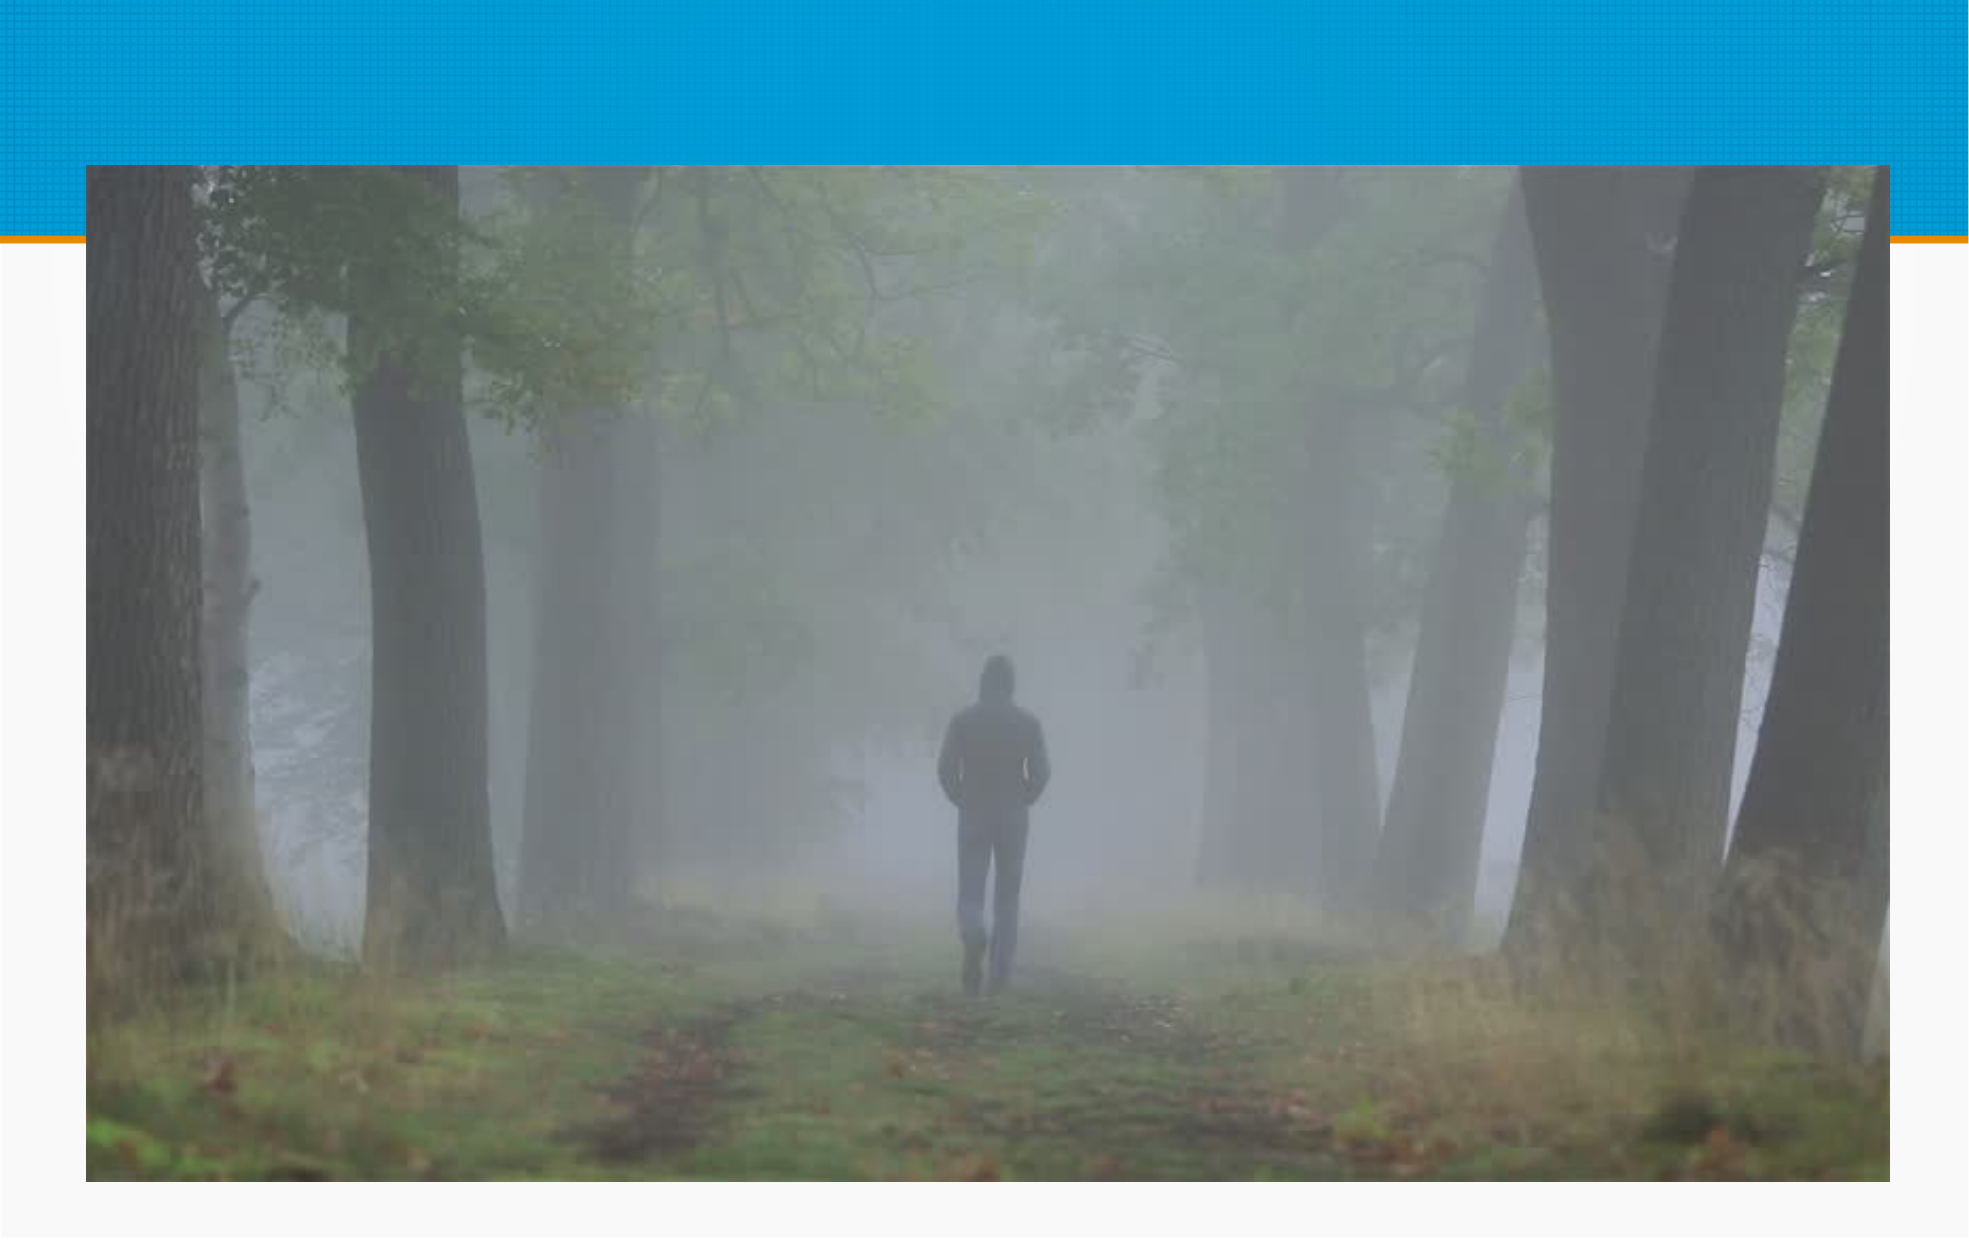

#
Entonces, la situación usual es que el grafo es tan grande que solo una parte muy pequeña de él puede mantenerse en memoria. Es algo así como tratar de encontrar un lugar caminando entre la niebla por un bosque desconocido.